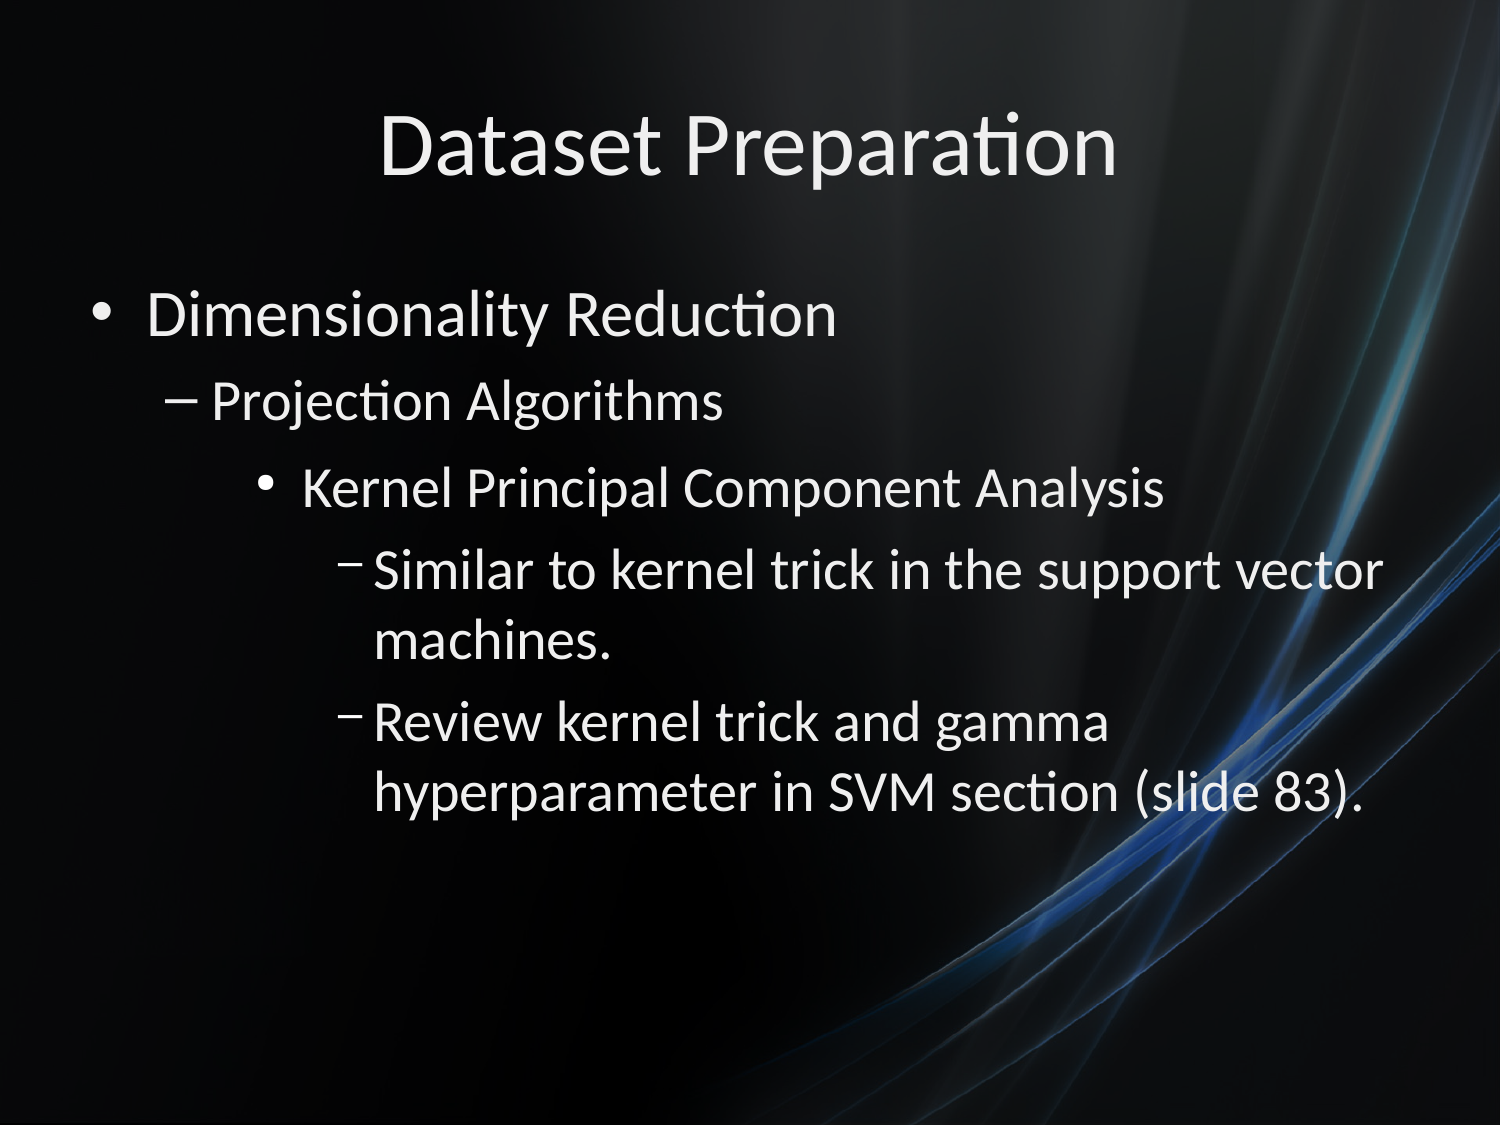

# Dataset Preparation
Dimensionality Reduction
Projection Algorithms
Kernel Principal Component Analysis
Similar to kernel trick in the support vector machines.
Review kernel trick and gamma hyperparameter in SVM section (slide 83).